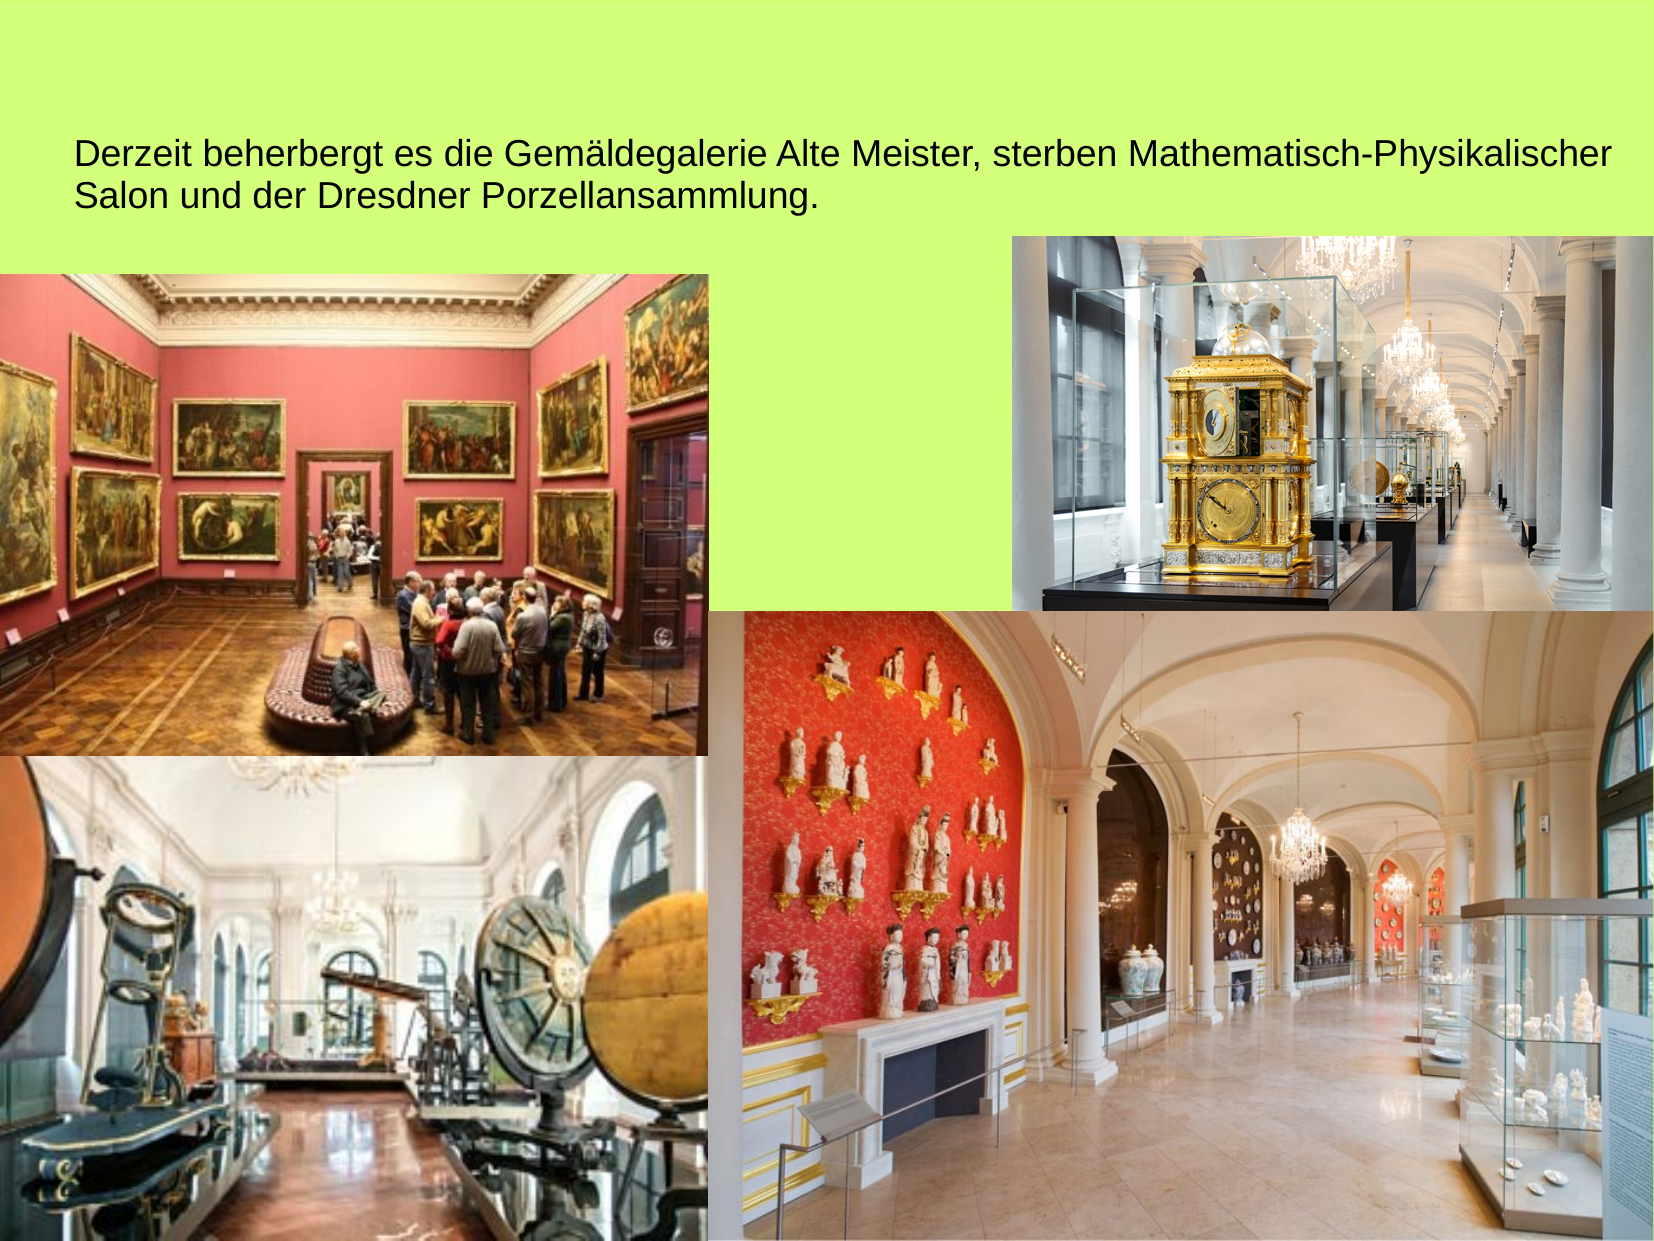

Derzeit beherbergt es die Gemäldegalerie Alte Meister, sterben Mathematisch-Physikalischer Salon und der Dresdner Porzellansammlung.